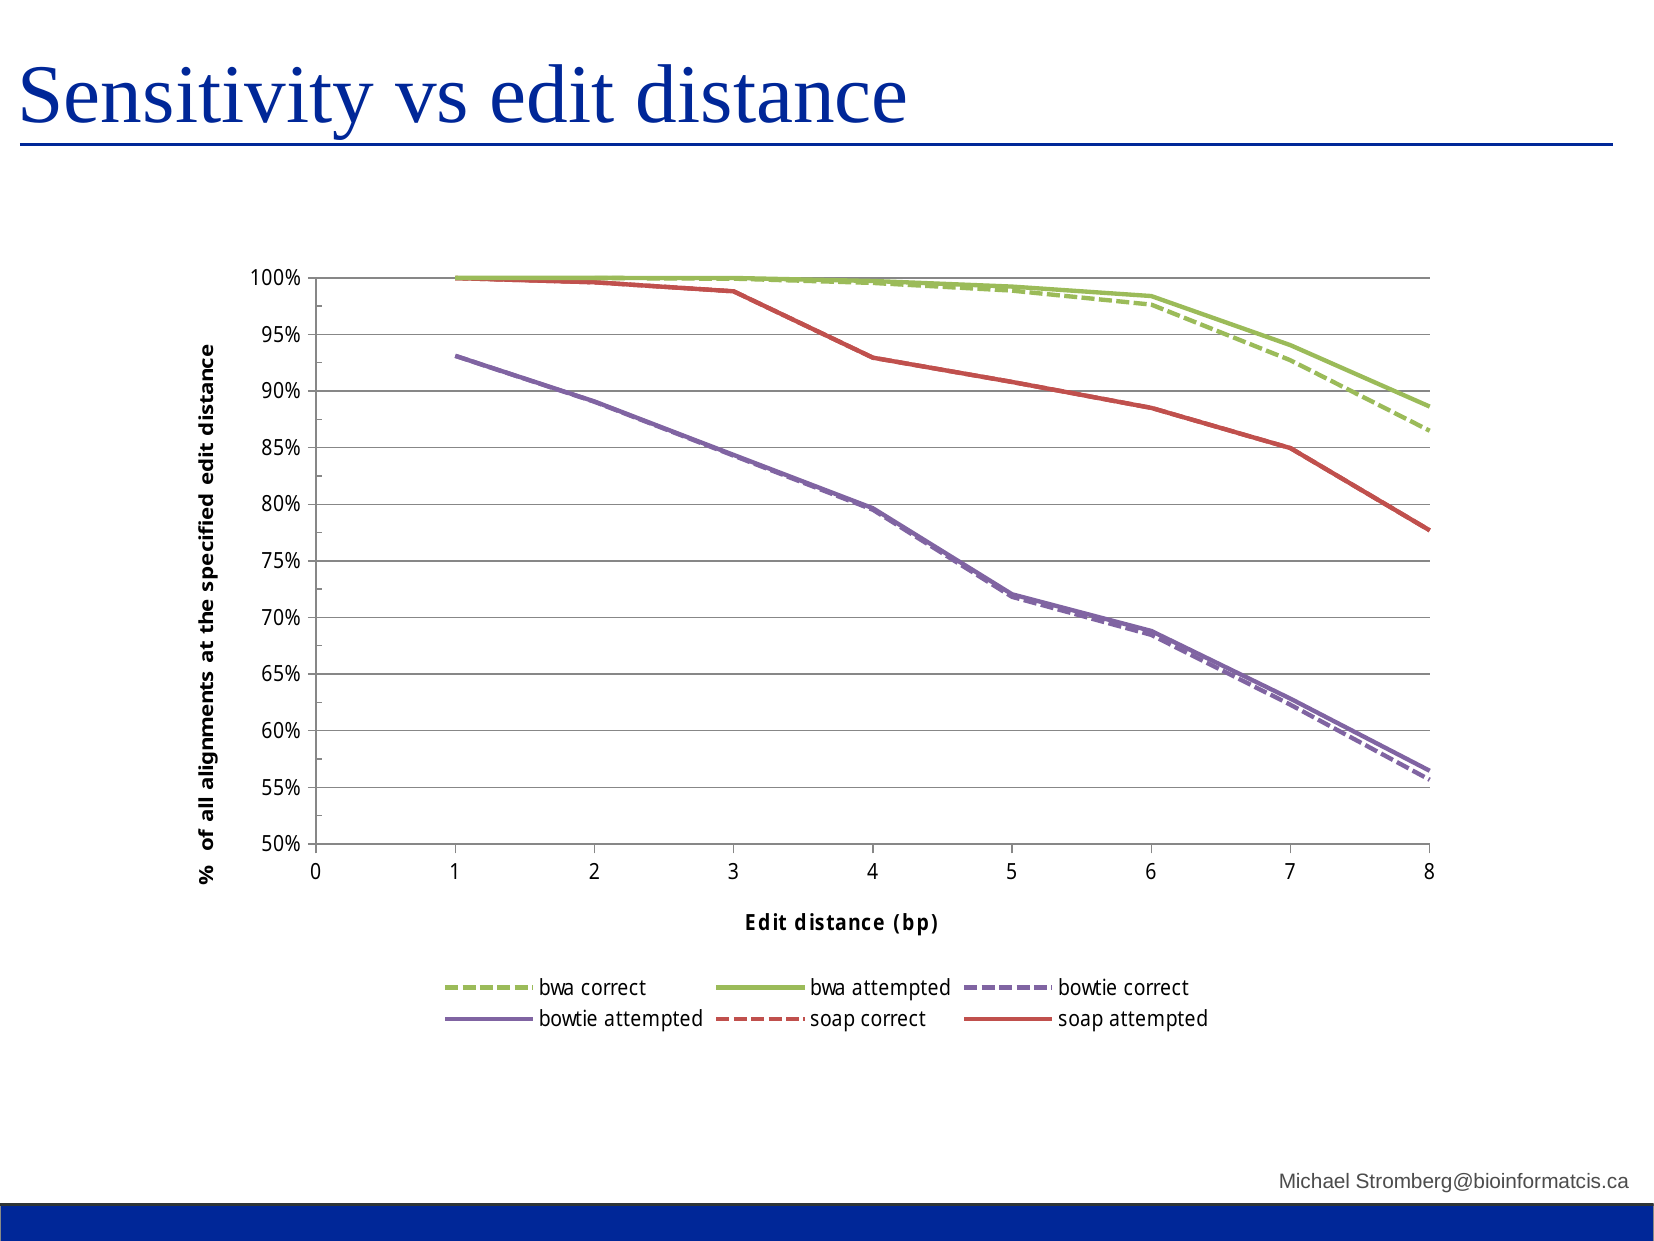

# Sensitivity vs edit distance
Michael Stromberg@bioinformatcis.ca